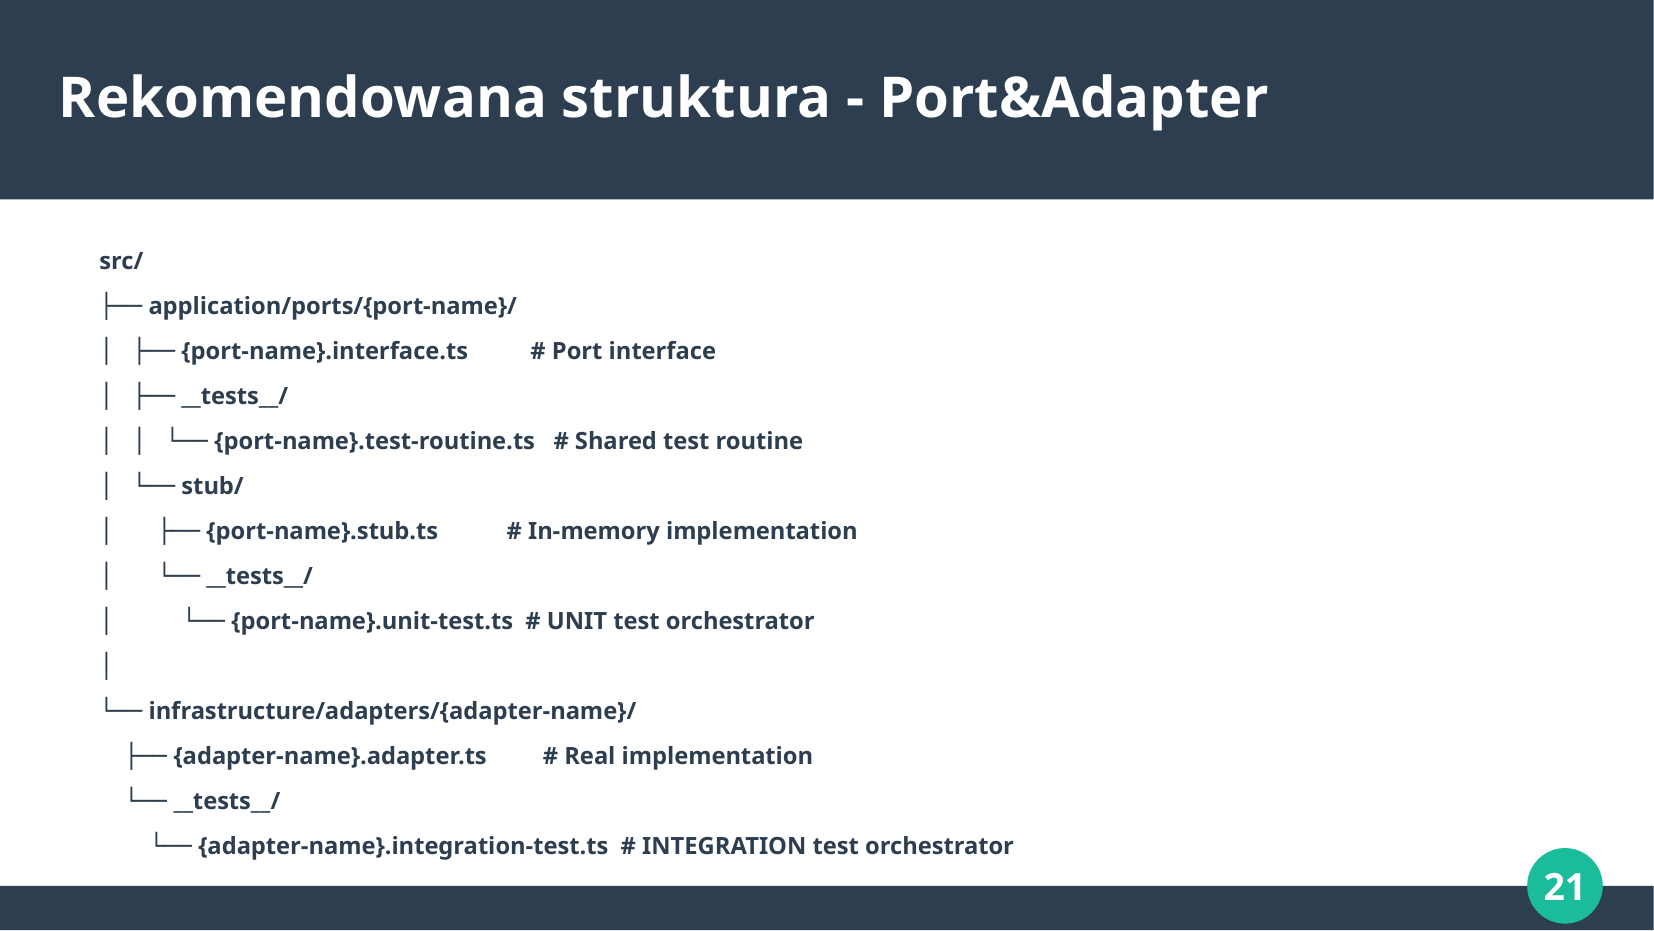

# Rekomendowana struktura - Port&Adapter
src/
├── application/ports/{port-name}/
│ ├── {port-name}.interface.ts # Port interface
│ ├── __tests__/
│ │ └── {port-name}.test-routine.ts # Shared test routine
│ └── stub/
│ ├── {port-name}.stub.ts # In-memory implementation
│ └── __tests__/
│ └── {port-name}.unit-test.ts # UNIT test orchestrator
│
└── infrastructure/adapters/{adapter-name}/
 ├── {adapter-name}.adapter.ts # Real implementation
 └── __tests__/
 └── {adapter-name}.integration-test.ts # INTEGRATION test orchestrator